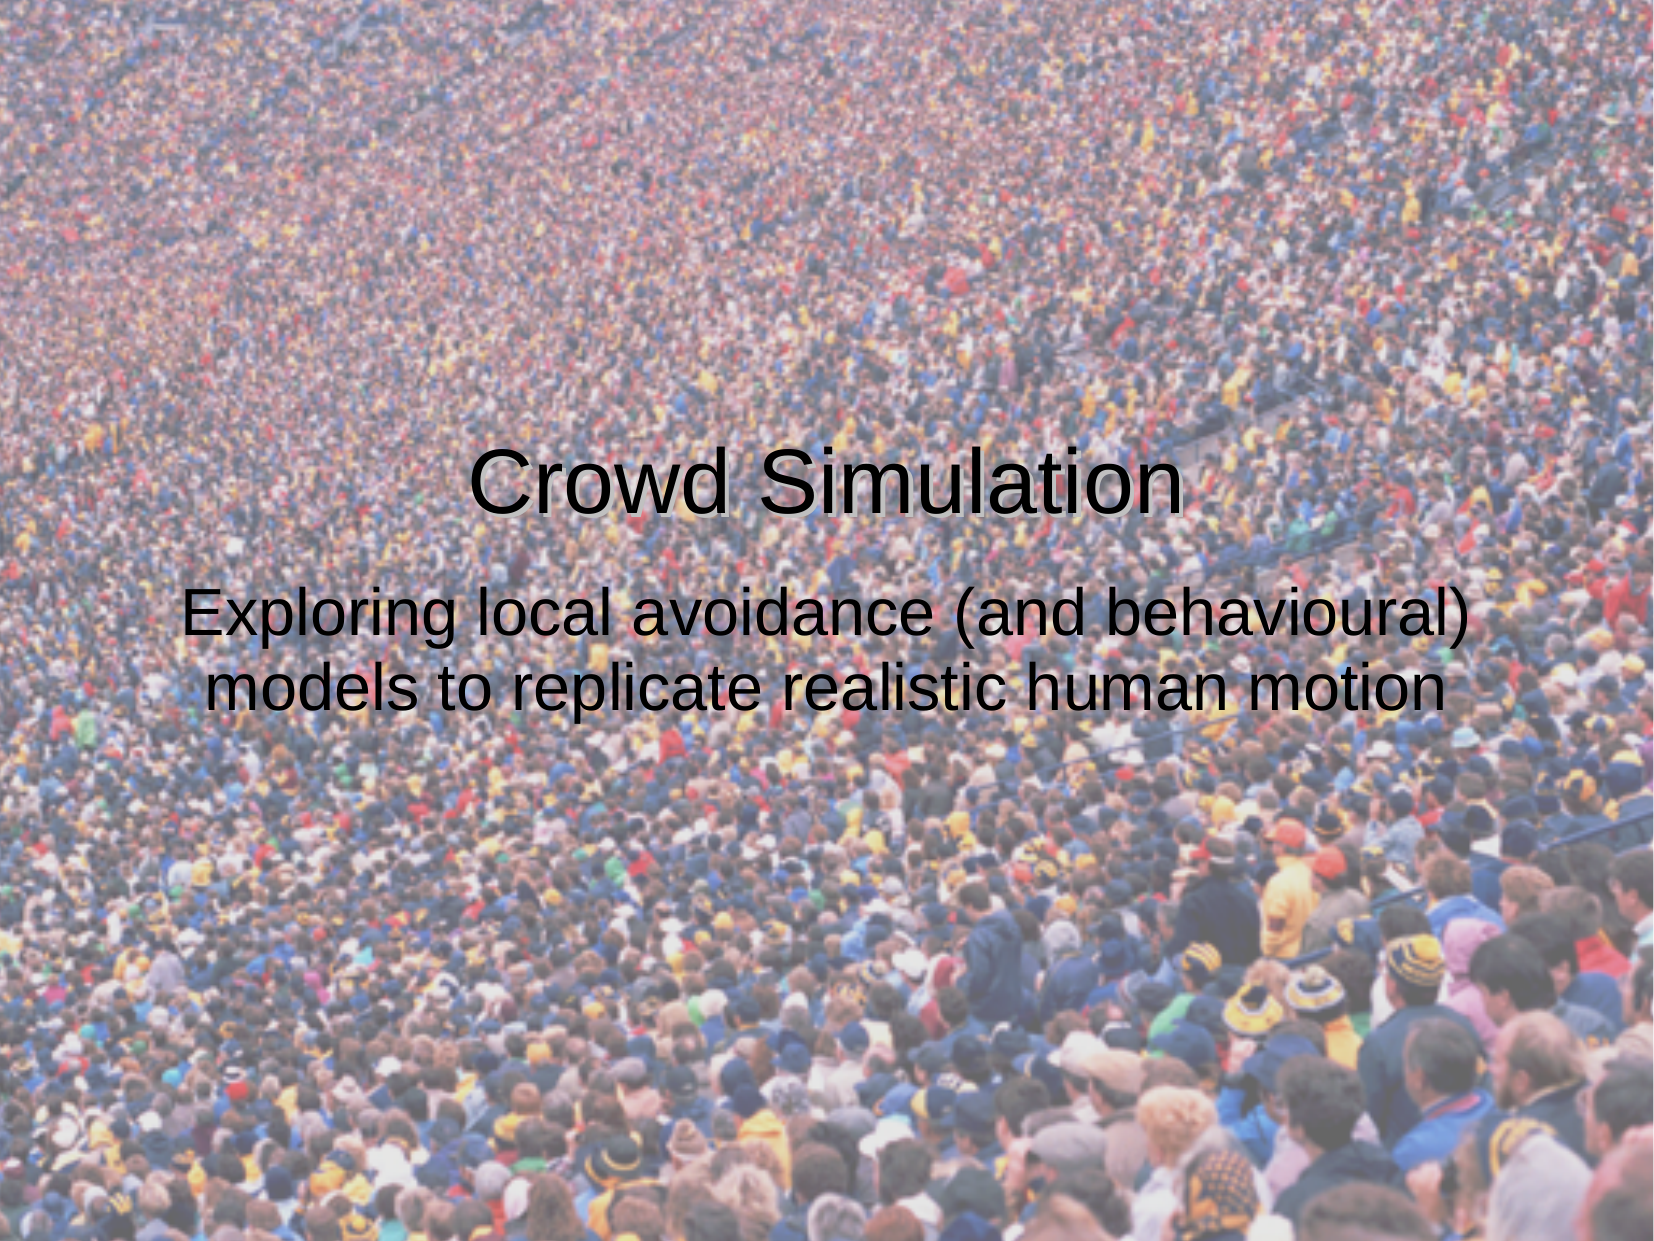

# Exploring local avoidance (and behavioural) models to replicate realistic human motion
Crowd Simulation